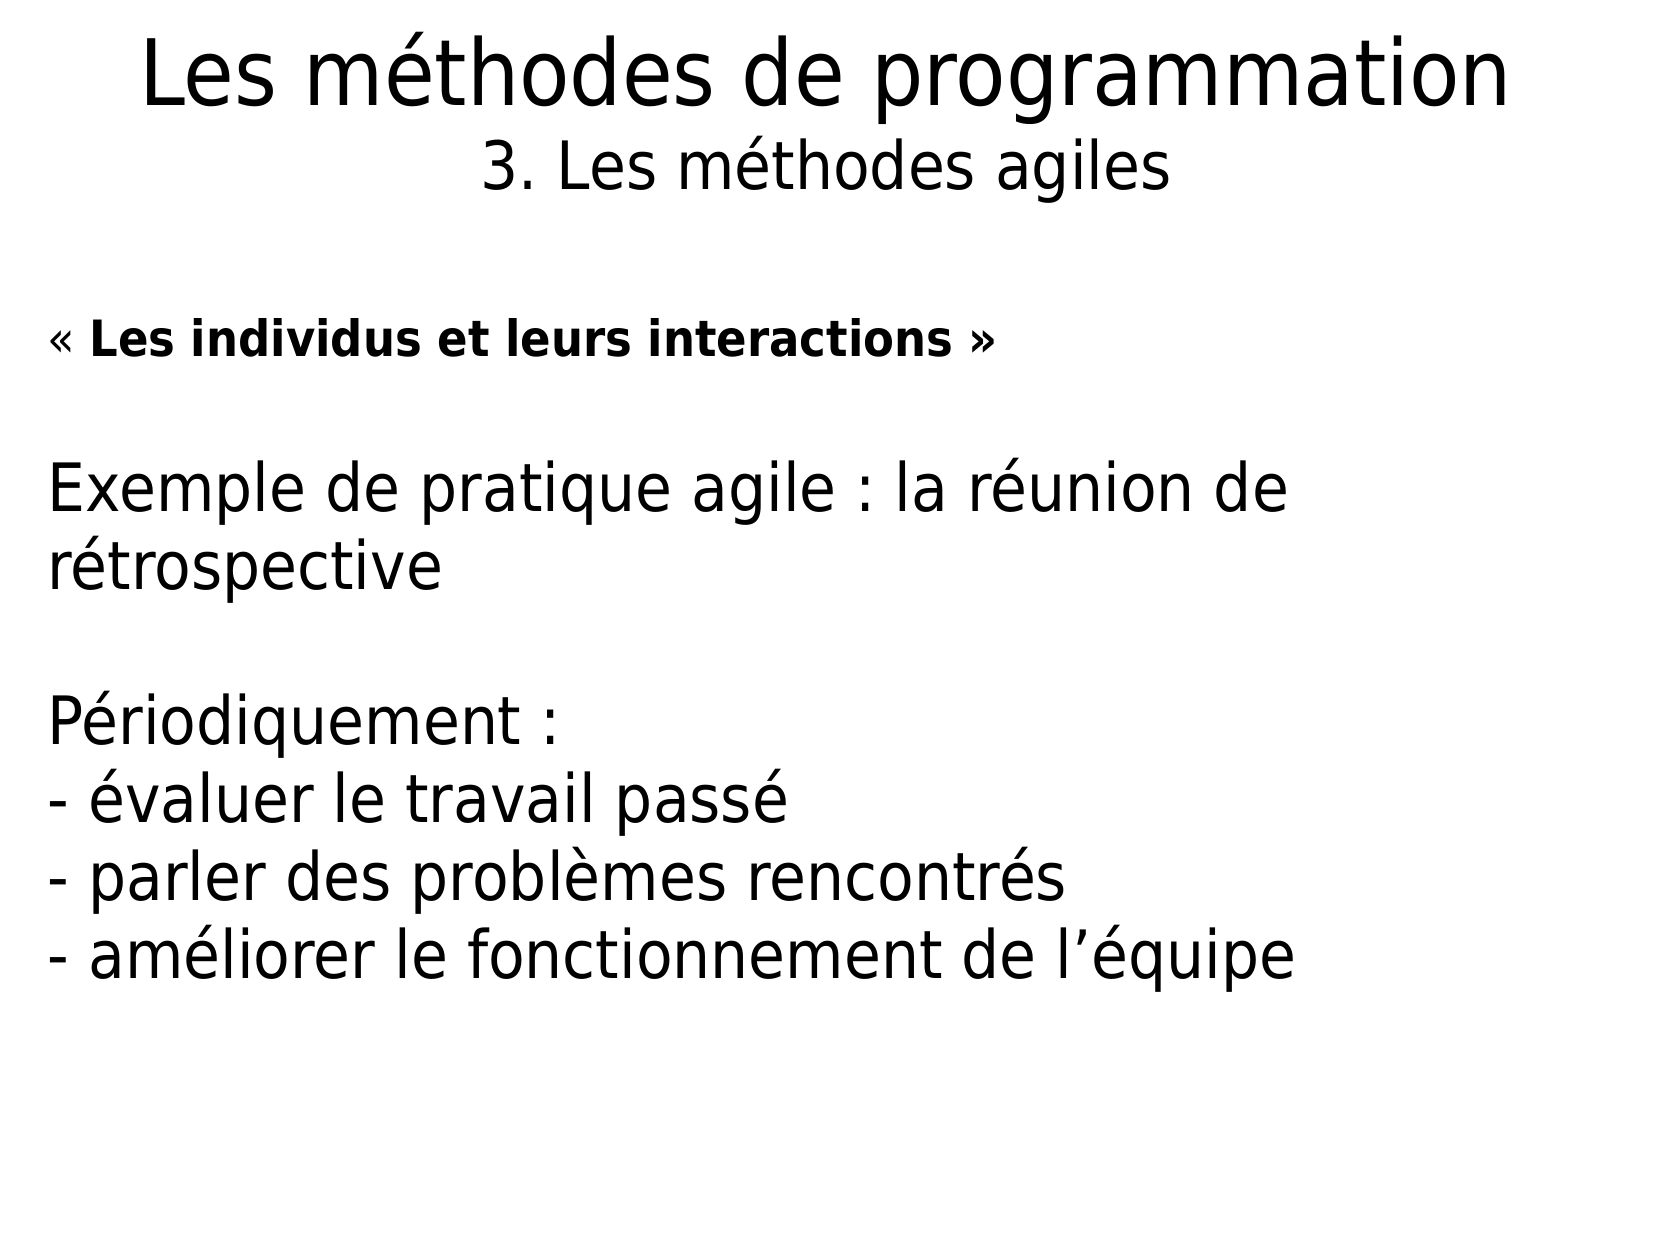

# Les méthodes de programmation 3. Les méthodes agiles
« Les individus et leurs interactions »
Exemple de pratique agile : la réunion de rétrospective
Périodiquement :
- évaluer le travail passé
- parler des problèmes rencontrés
- améliorer le fonctionnement de l’équipe